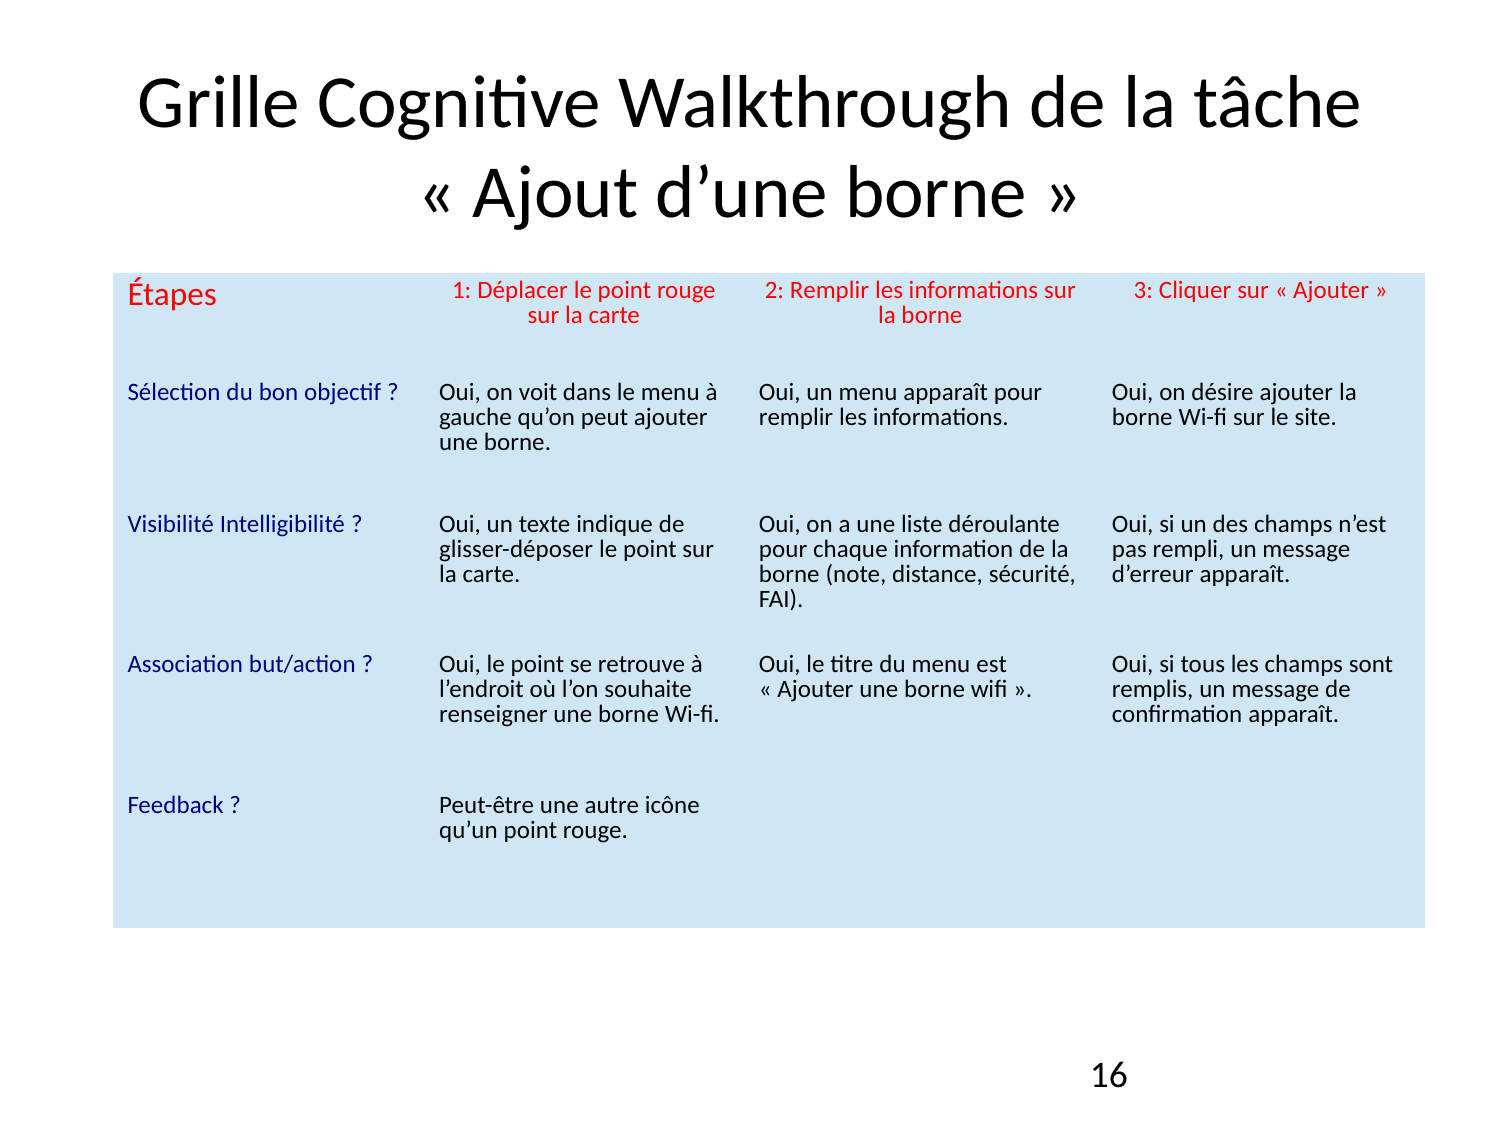

# Grille Cognitive Walkthrough de la tâche « Ajout d’une borne »
| Étapes | 1: Déplacer le point rouge sur la carte | 2: Remplir les informations sur la borne | 3: Cliquer sur « Ajouter » |
| --- | --- | --- | --- |
| Sélection du bon objectif ? | Oui, on voit dans le menu à gauche qu’on peut ajouter une borne. | Oui, un menu apparaît pour remplir les informations. | Oui, on désire ajouter la borne Wi-fi sur le site. |
| Visibilité Intelligibilité ? | Oui, un texte indique de glisser-déposer le point sur la carte. | Oui, on a une liste déroulante pour chaque information de la borne (note, distance, sécurité, FAI). | Oui, si un des champs n’est pas rempli, un message d’erreur apparaît. |
| Association but/action ? | Oui, le point se retrouve à l’endroit où l’on souhaite renseigner une borne Wi-fi. | Oui, le titre du menu est « Ajouter une borne wifi ». | Oui, si tous les champs sont remplis, un message de confirmation apparaît. |
| Feedback ? | Peut-être une autre icône qu’un point rouge. | | |